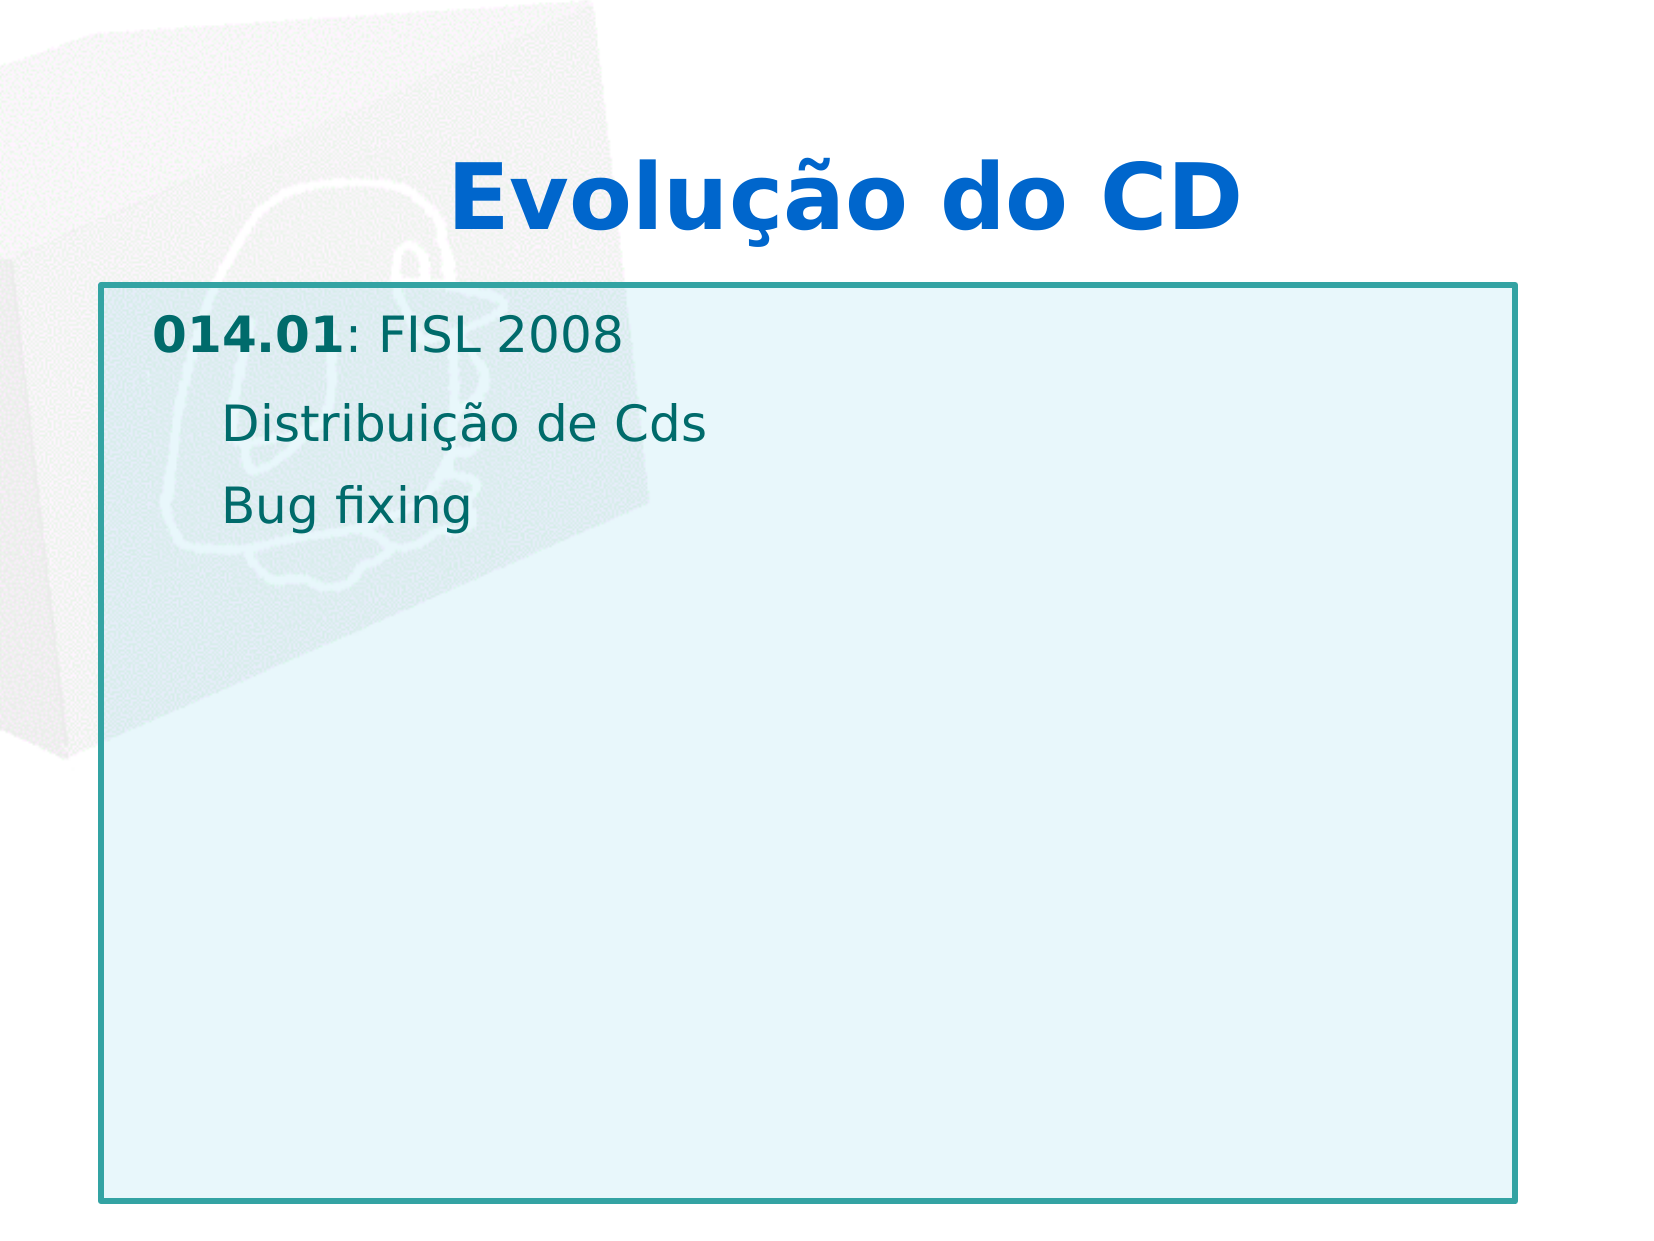

# Evolução do CD
014.01: FISL 2008
Distribuição de Cds
Bug fixing